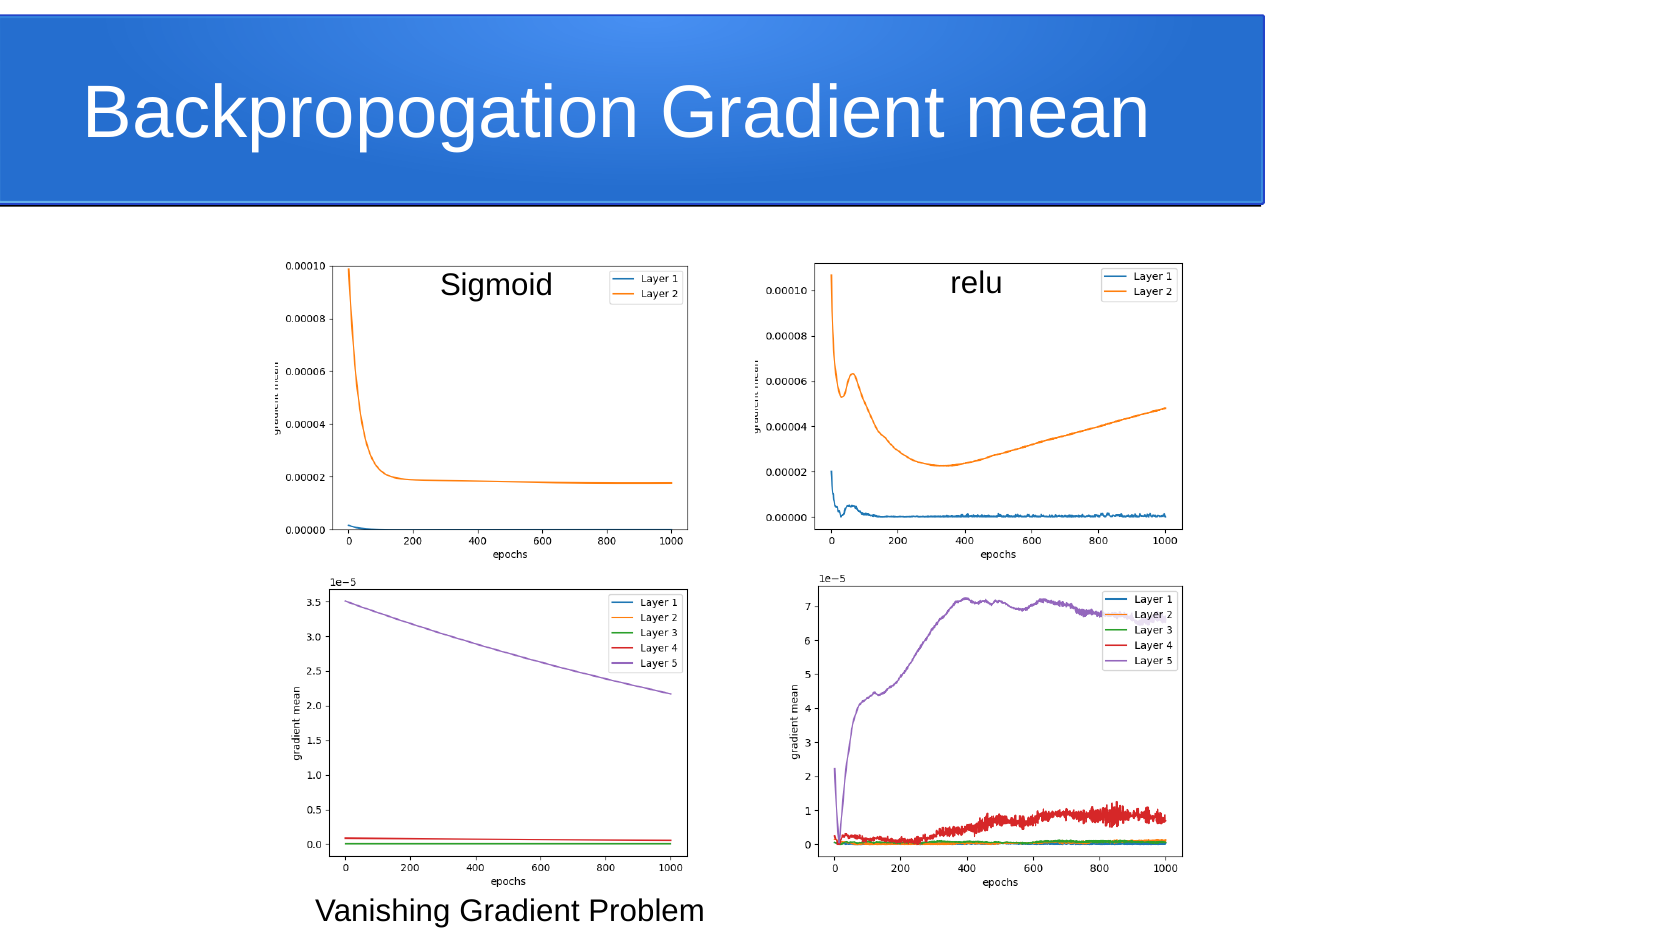

# Backpropogation Gradient mean
relu
Sigmoid
Vanishing Gradient Problem